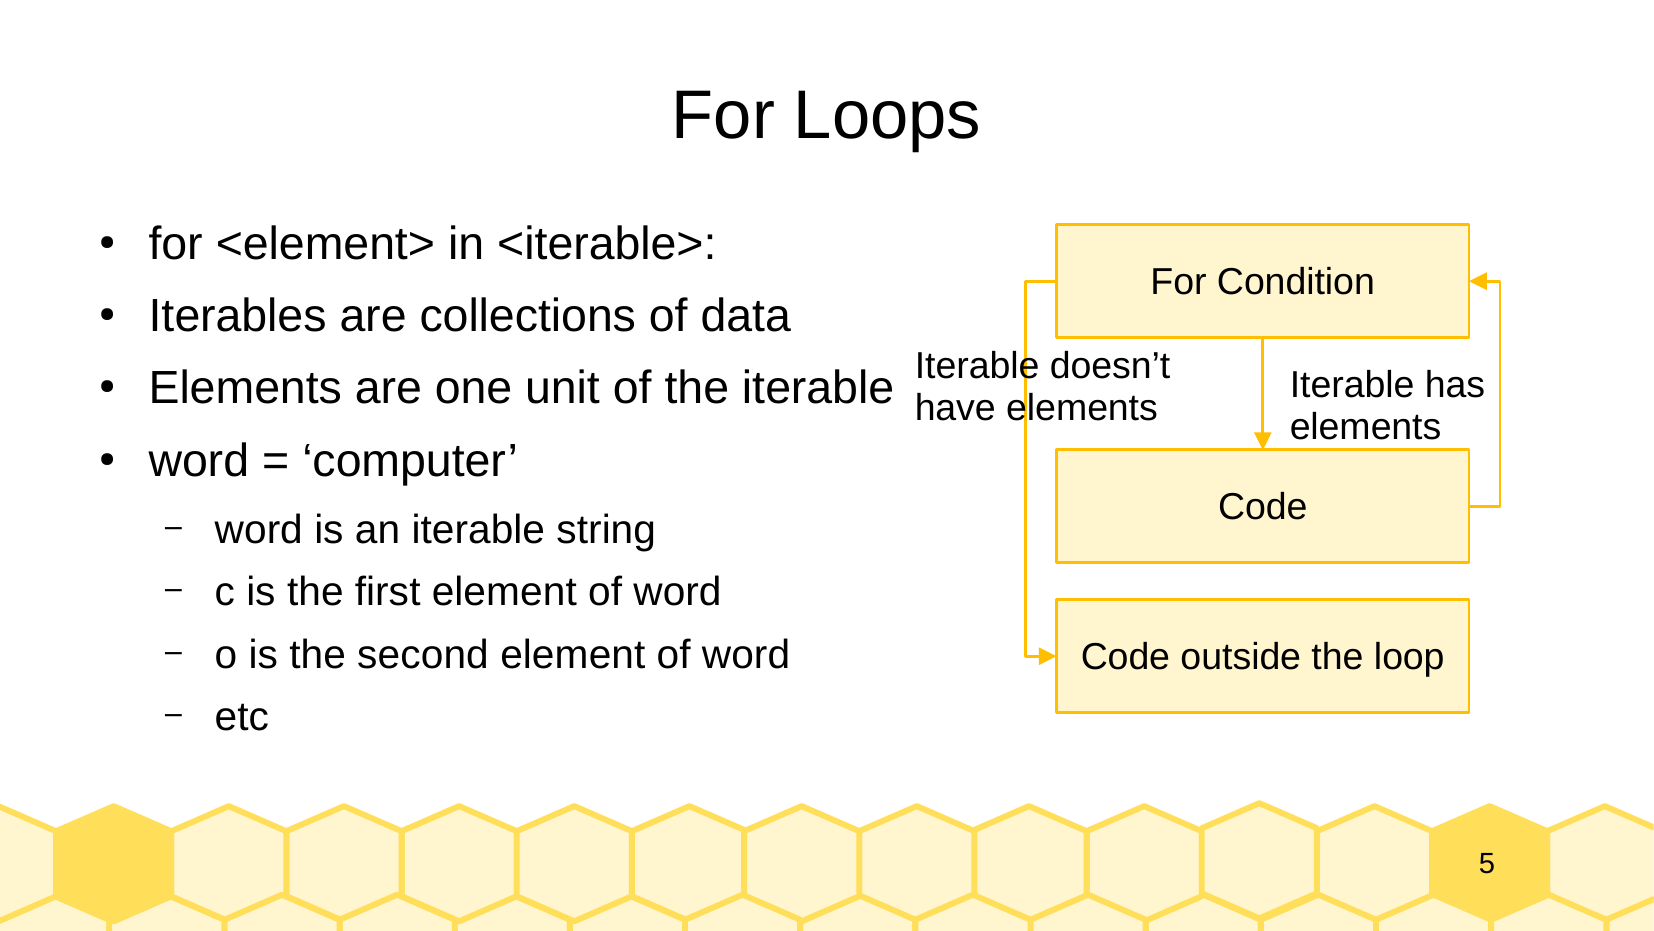

# For Loops
for <element> in <iterable>:
Iterables are collections of data
Elements are one unit of the iterable
word = ‘computer’
word is an iterable string
c is the first element of word
o is the second element of word
etc
For Condition
Iterable doesn’t have elements
Iterable has elements
Code
Code outside the loop